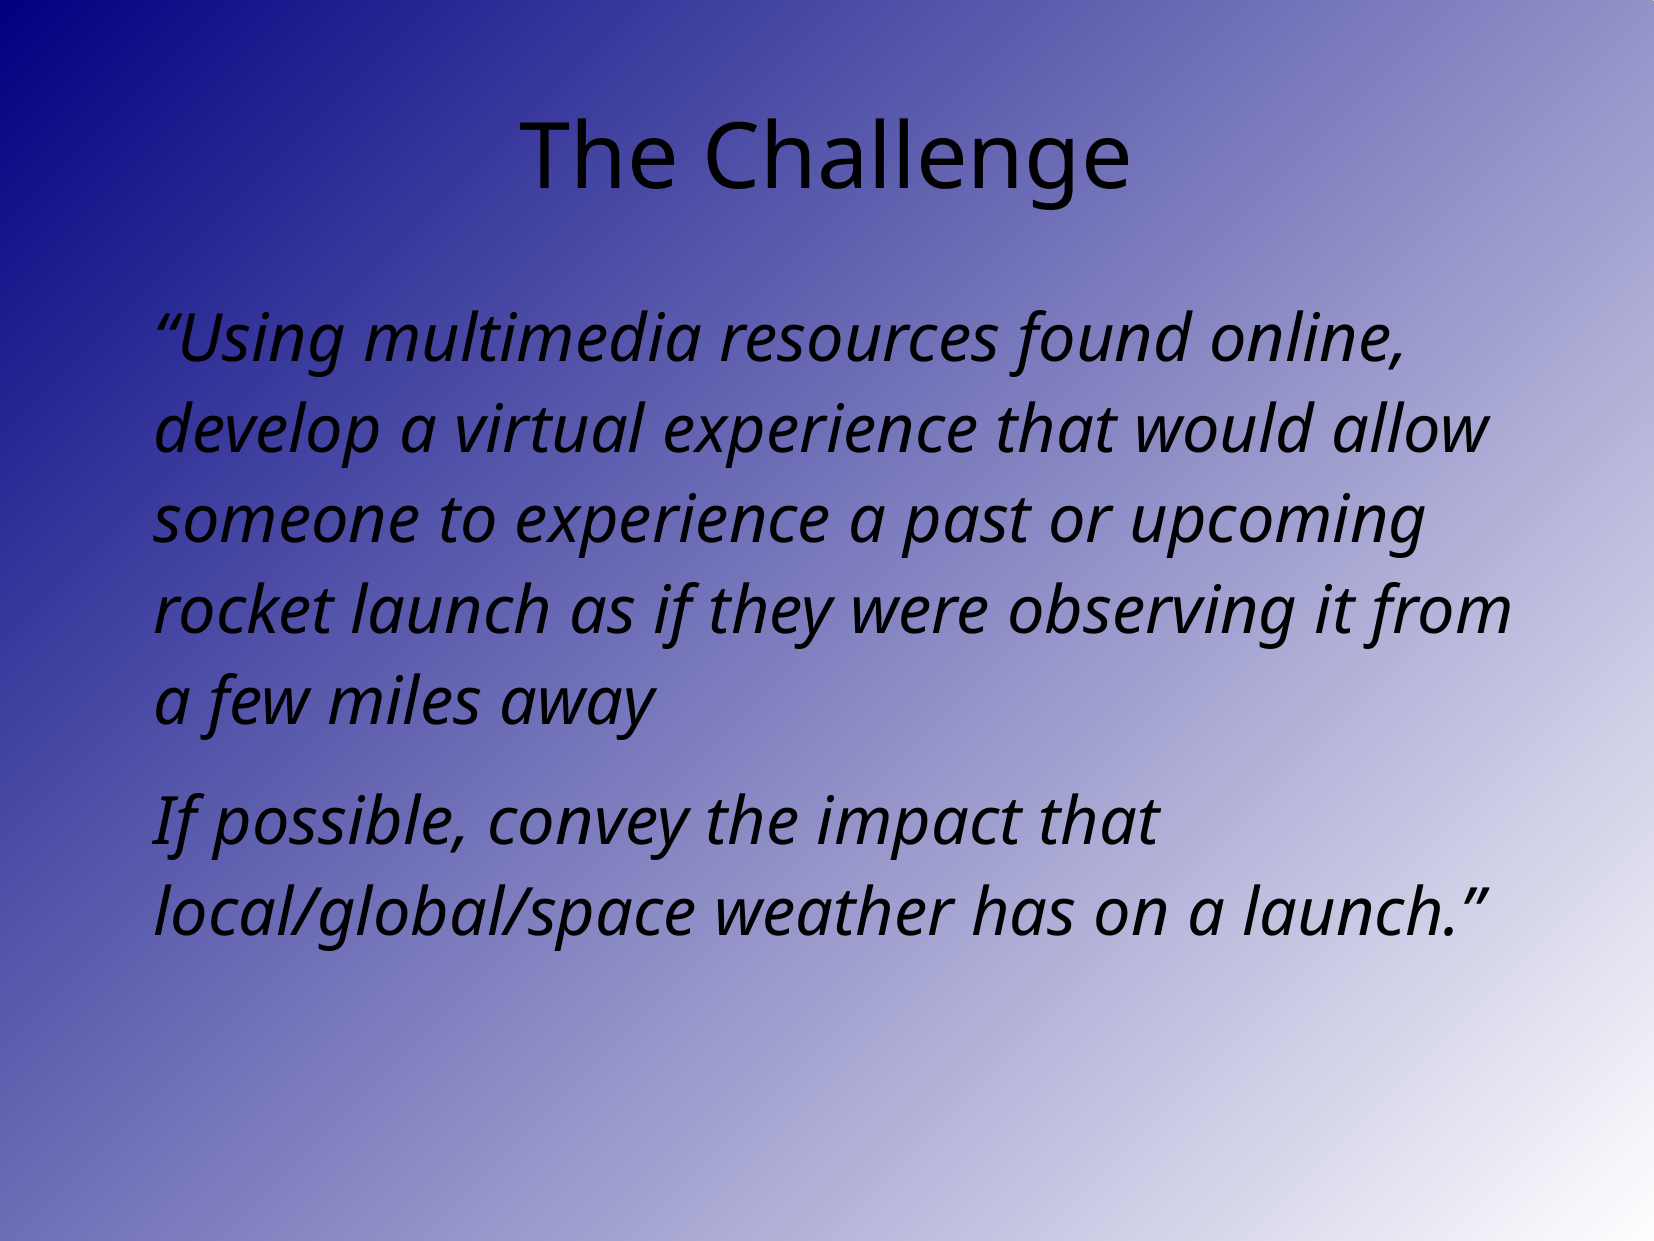

# The Challenge
“Using multimedia resources found online, develop a virtual experience that would allow someone to experience a past or upcoming rocket launch as if they were observing it from a few miles away
If possible, convey the impact that local/global/space weather has on a launch.”